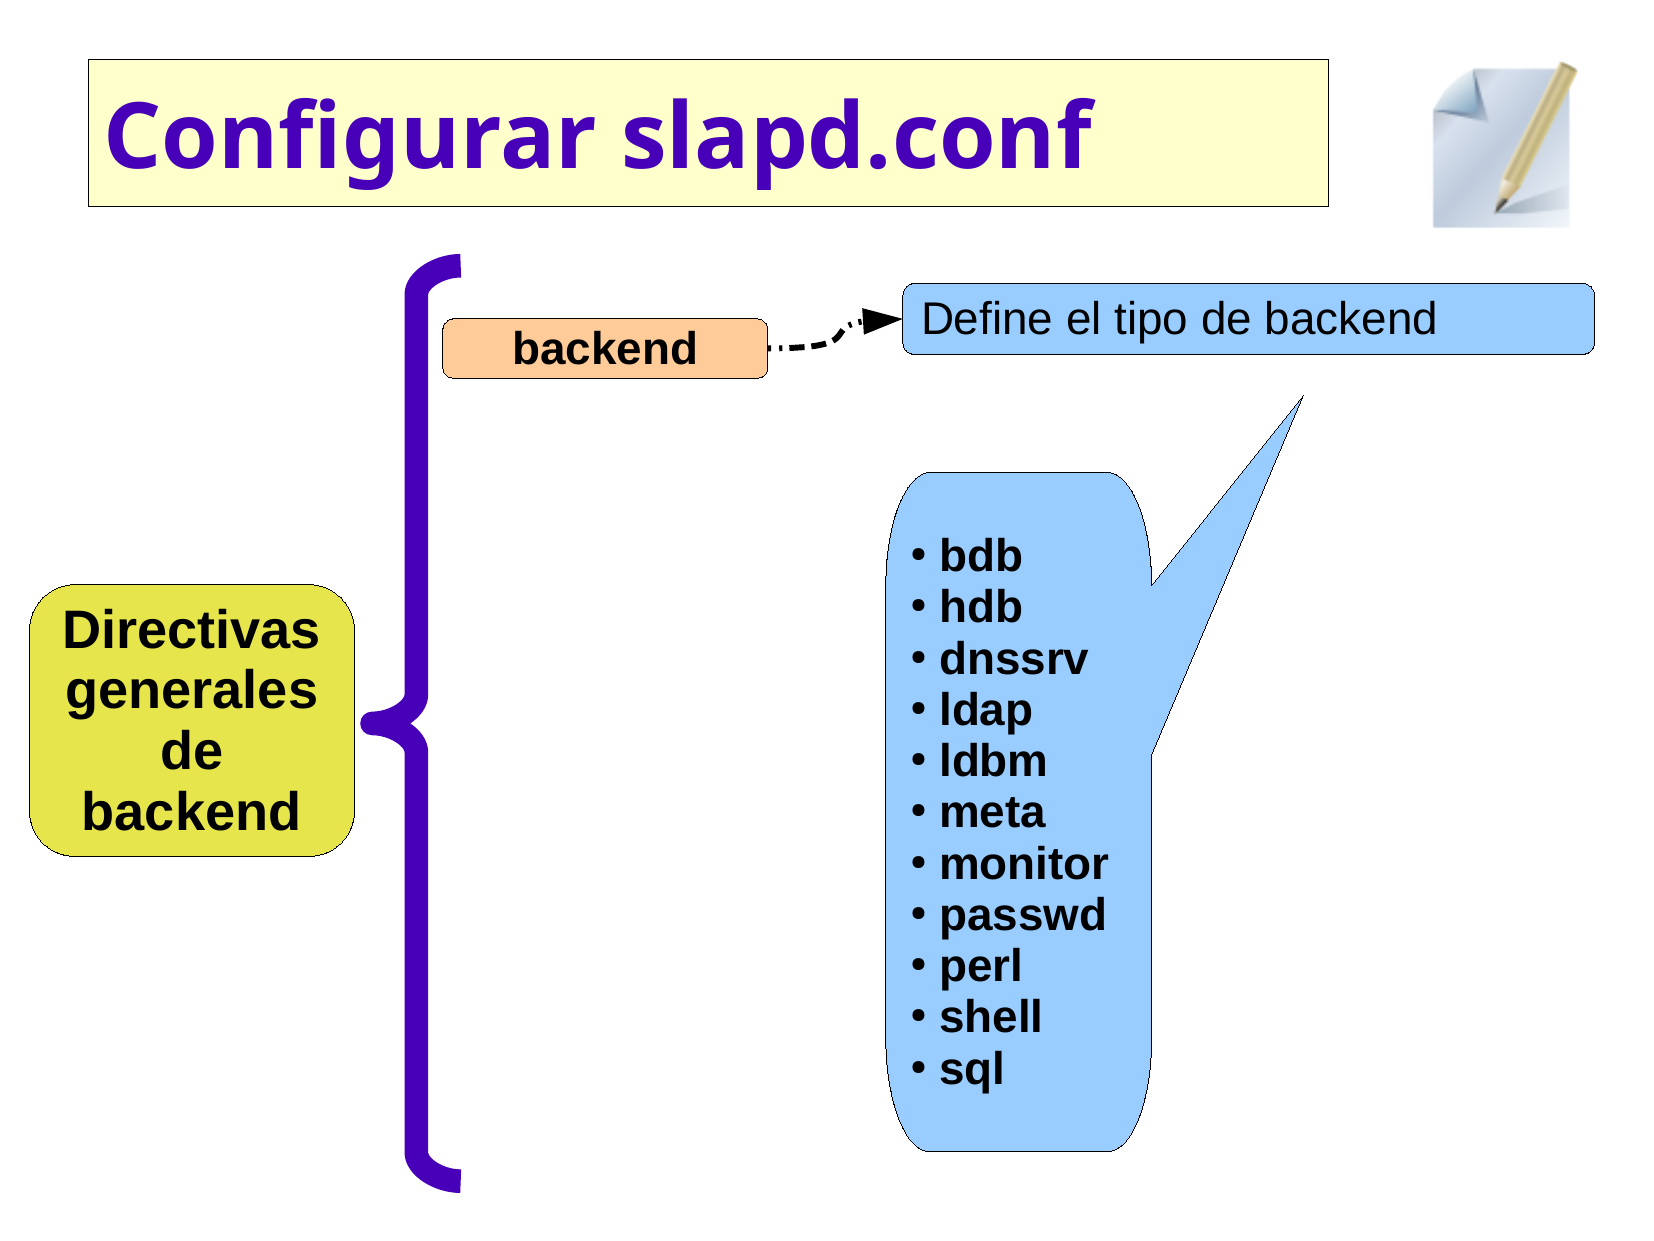

Configurar slapd.conf
Define el tipo de backend
backend
 bdb
 hdb
 dnssrv
 ldap
 ldbm
 meta
 monitor
 passwd
 perl
 shell
 sql
Directivas generales de backend